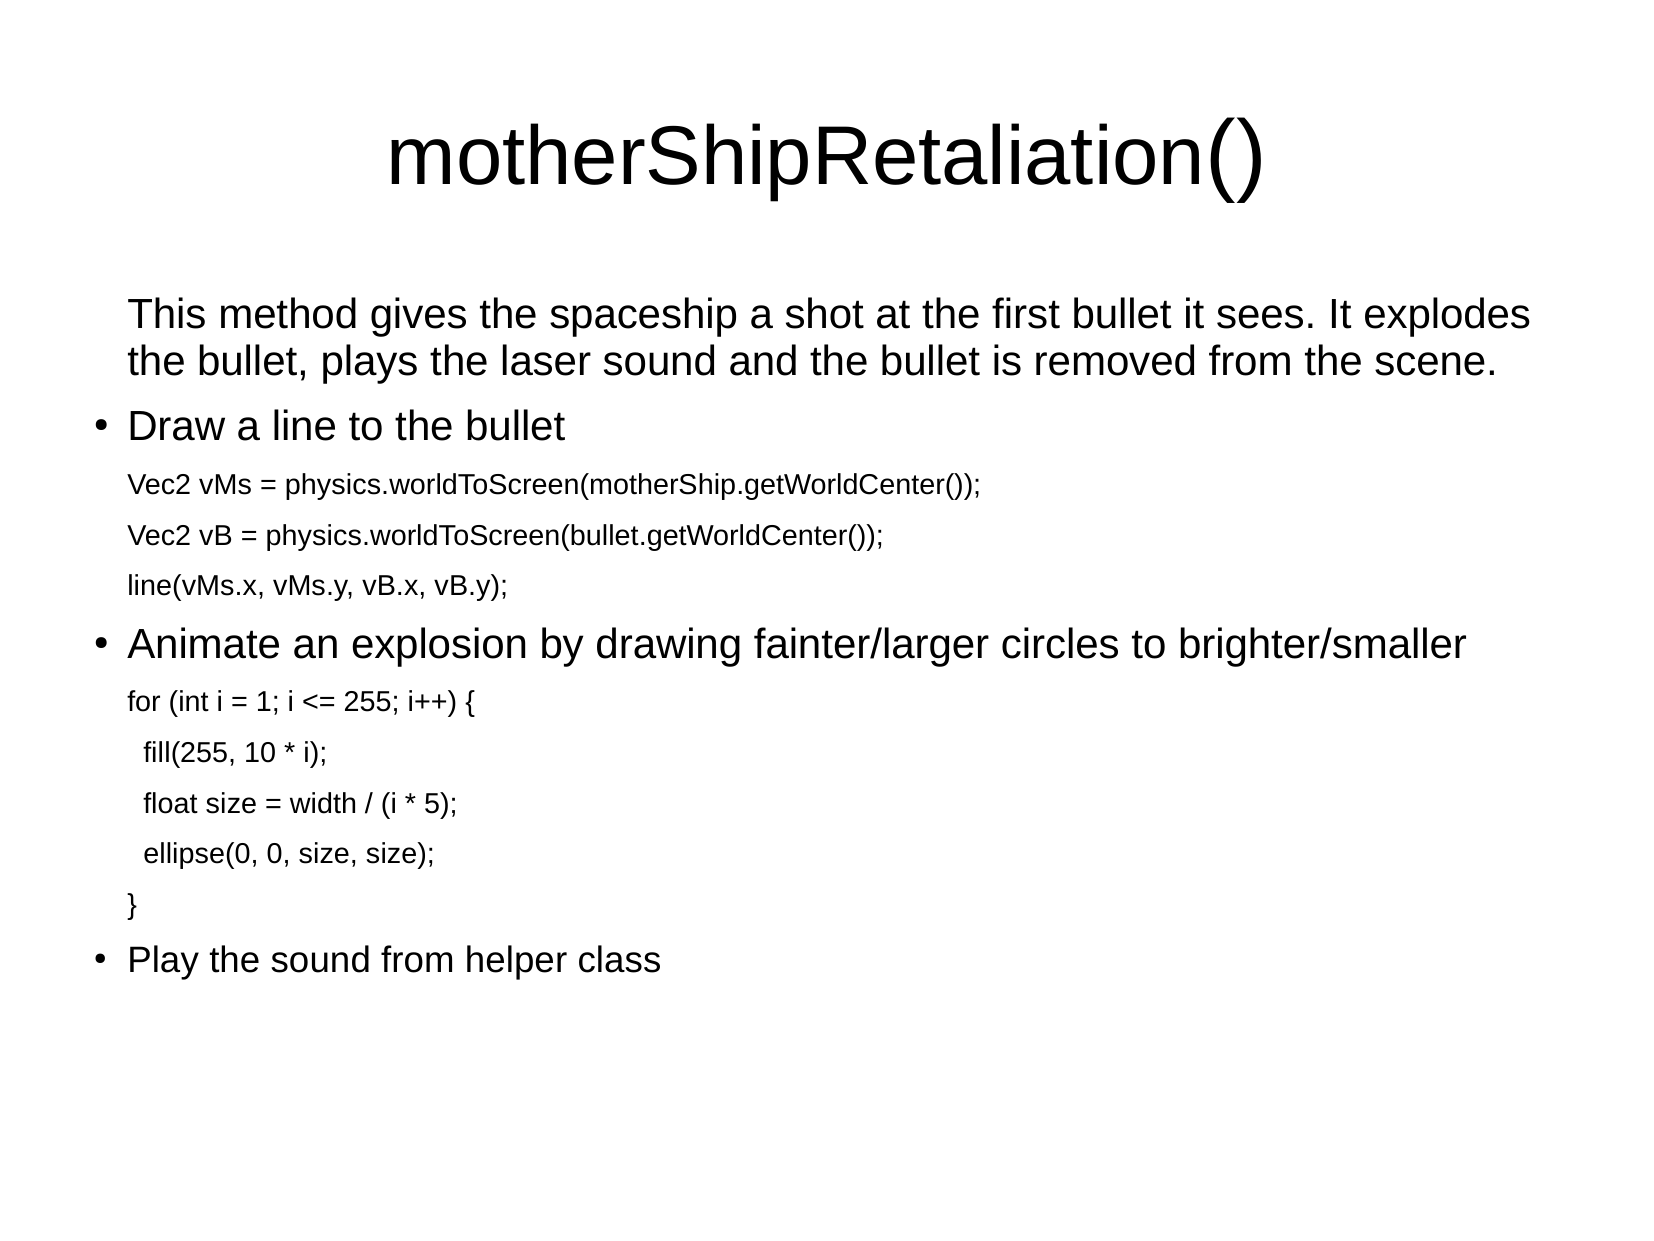

# motherShipRetaliation()
This method gives the spaceship a shot at the first bullet it sees. It explodes the bullet, plays the laser sound and the bullet is removed from the scene.
Draw a line to the bullet
Vec2 vMs = physics.worldToScreen(motherShip.getWorldCenter());
Vec2 vB = physics.worldToScreen(bullet.getWorldCenter());
line(vMs.x, vMs.y, vB.x, vB.y);
Animate an explosion by drawing fainter/larger circles to brighter/smaller
for (int i = 1; i <= 255; i++) {
 fill(255, 10 * i);
 float size = width / (i * 5);
 ellipse(0, 0, size, size);
}
Play the sound from helper class